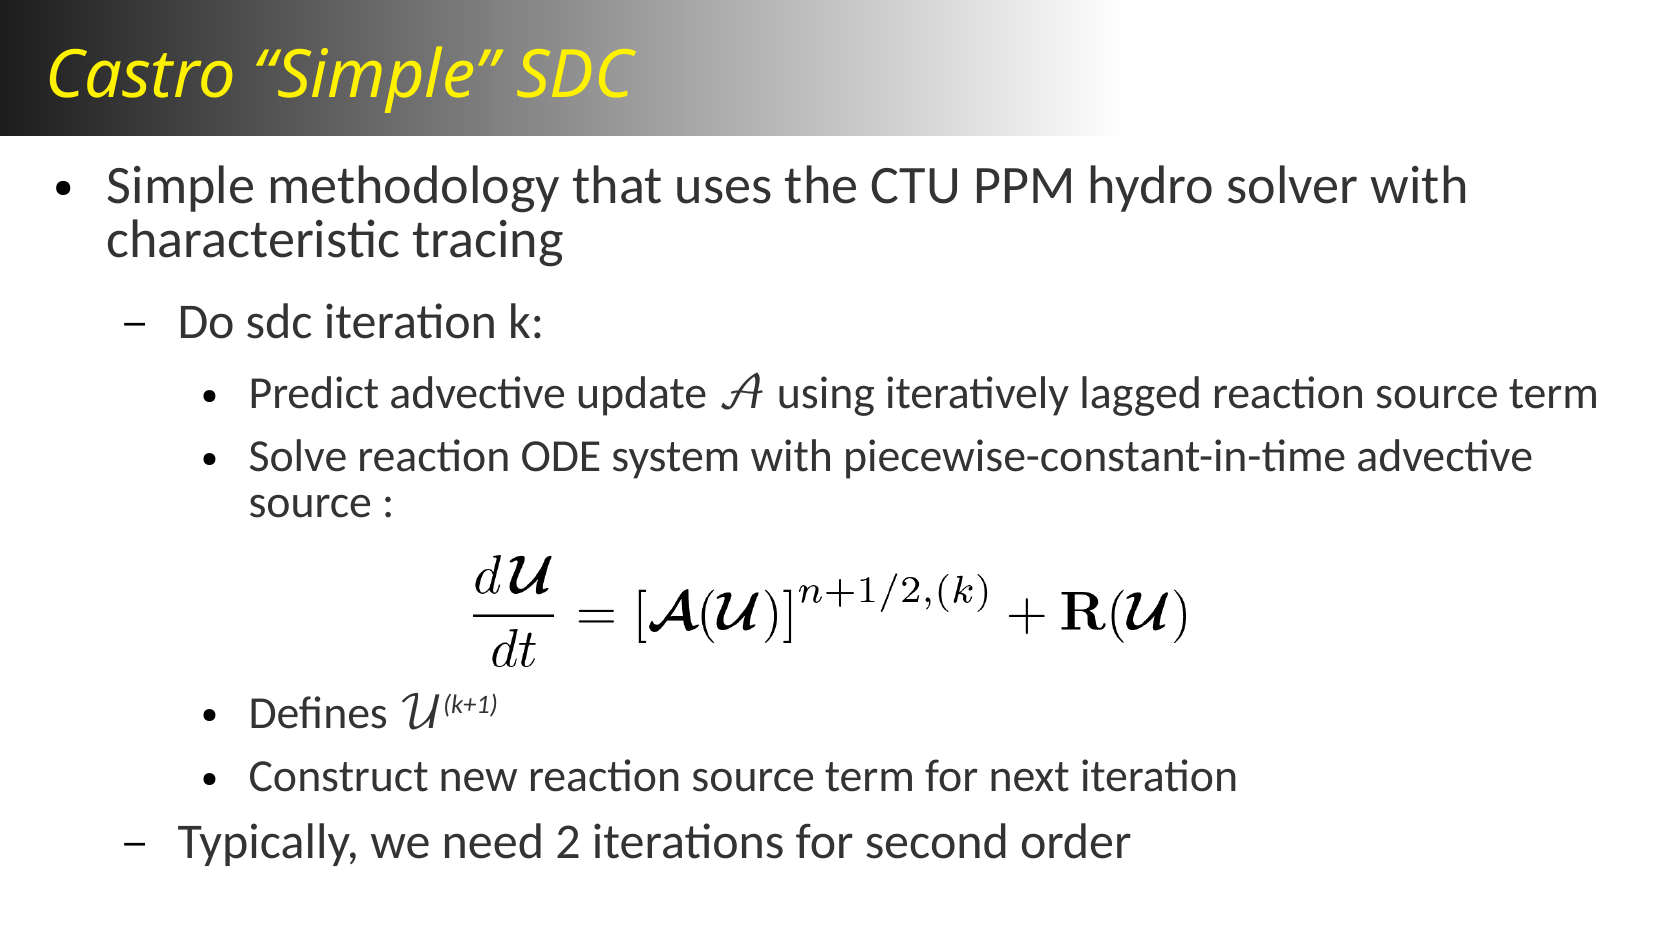

# Castro “Simple” SDC
Simple methodology that uses the CTU PPM hydro solver with characteristic tracing
Do sdc iteration k:
Predict advective update 𝒜 using iteratively lagged reaction source term
Solve reaction ODE system with piecewise-constant-in-time advective source :
Defines 𝒰(k+1)
Construct new reaction source term for next iteration
Typically, we need 2 iterations for second order